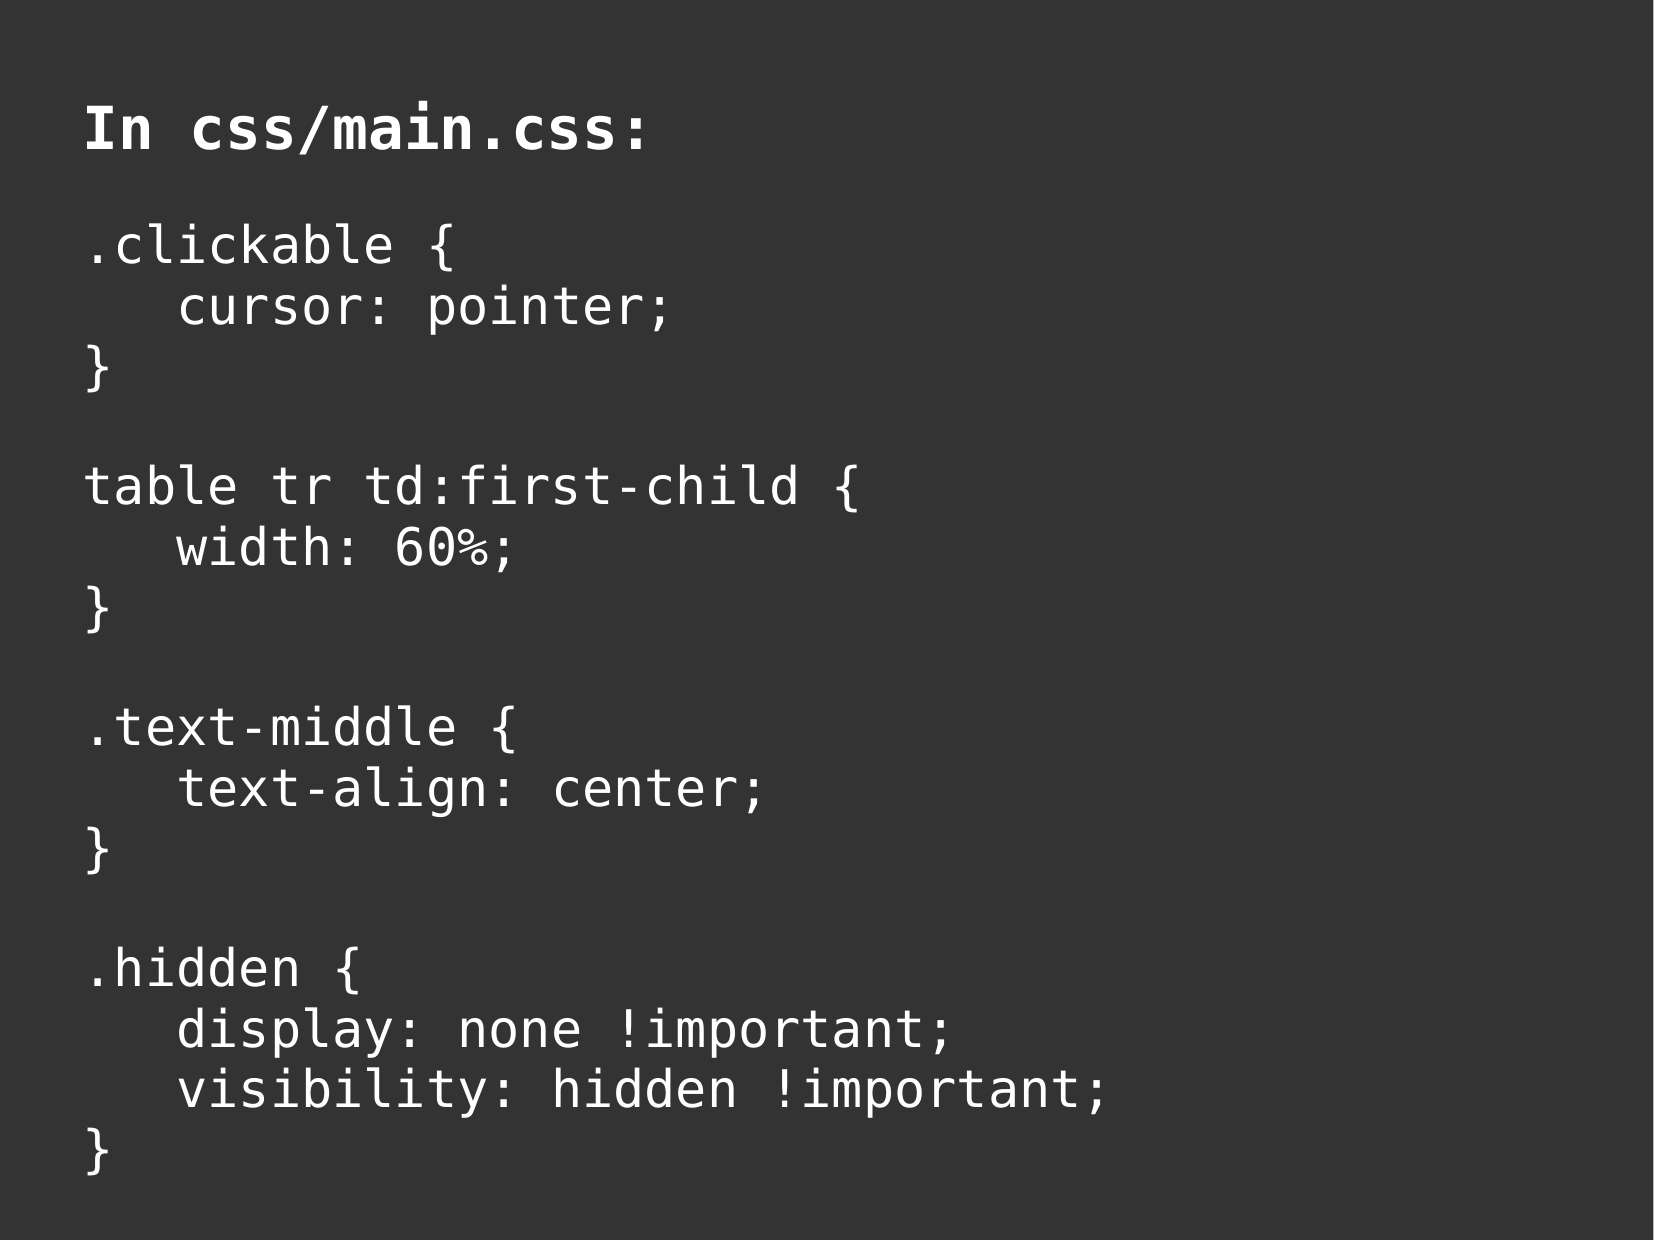

# In css/main.css:
.clickable {
 cursor: pointer;
}
table tr td:first-child {
 width: 60%;
}
.text-middle {
 text-align: center;
}
.hidden {
 display: none !important;
 visibility: hidden !important;
}